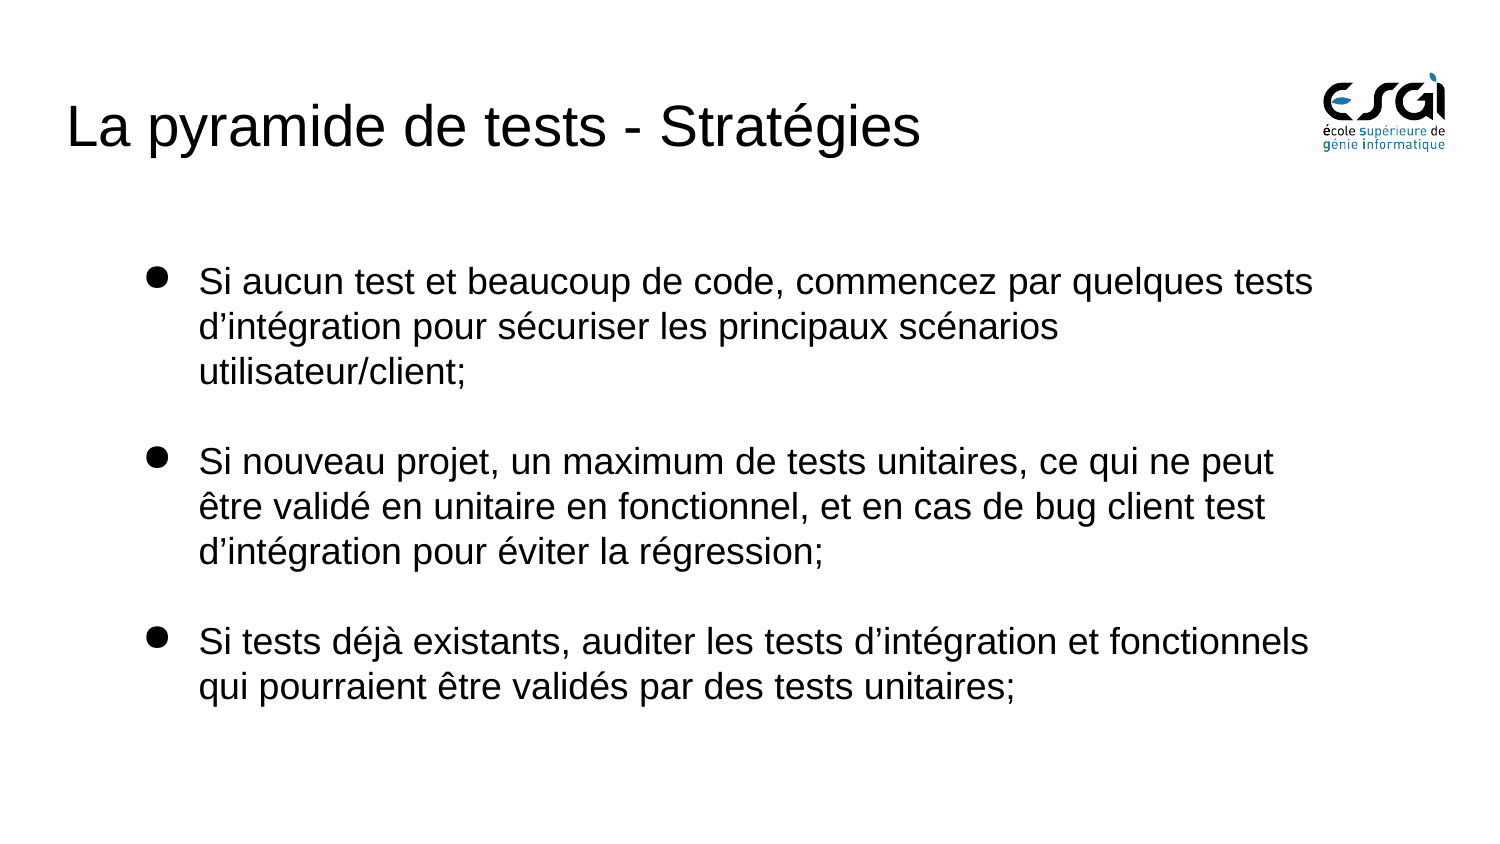

# La pyramide de tests - Stratégies
Si aucun test et beaucoup de code, commencez par quelques tests d’intégration pour sécuriser les principaux scénarios utilisateur/client;
Si nouveau projet, un maximum de tests unitaires, ce qui ne peut être validé en unitaire en fonctionnel, et en cas de bug client test d’intégration pour éviter la régression;
Si tests déjà existants, auditer les tests d’intégration et fonctionnels qui pourraient être validés par des tests unitaires;